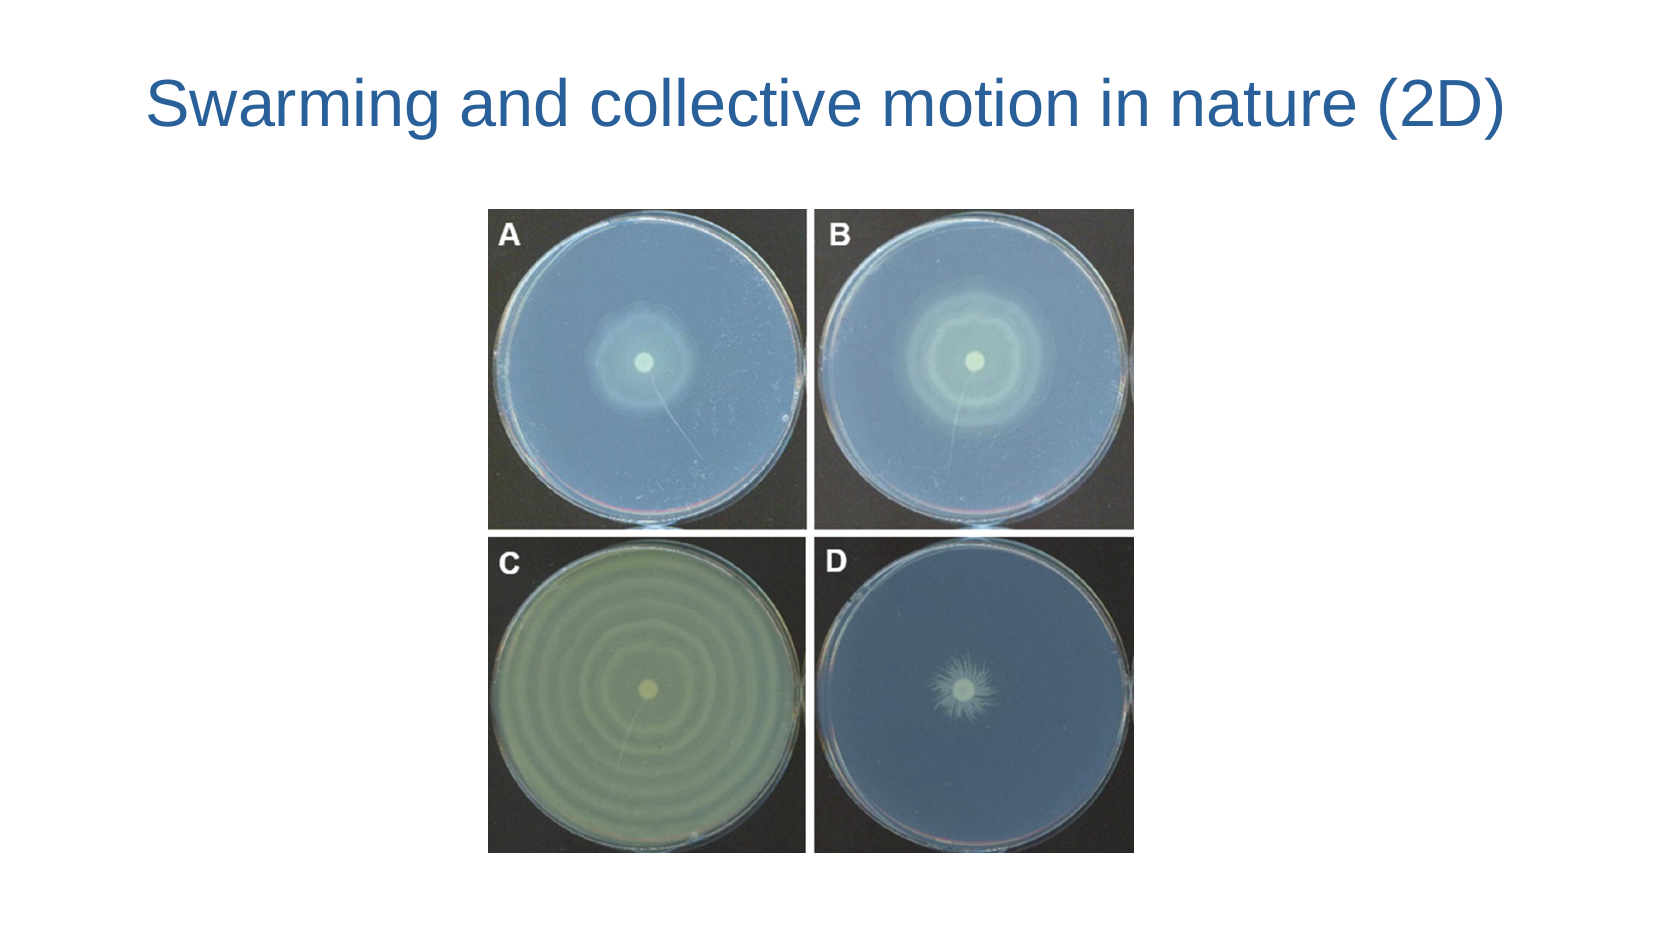

# Swarming and collective motion in nature (2D)